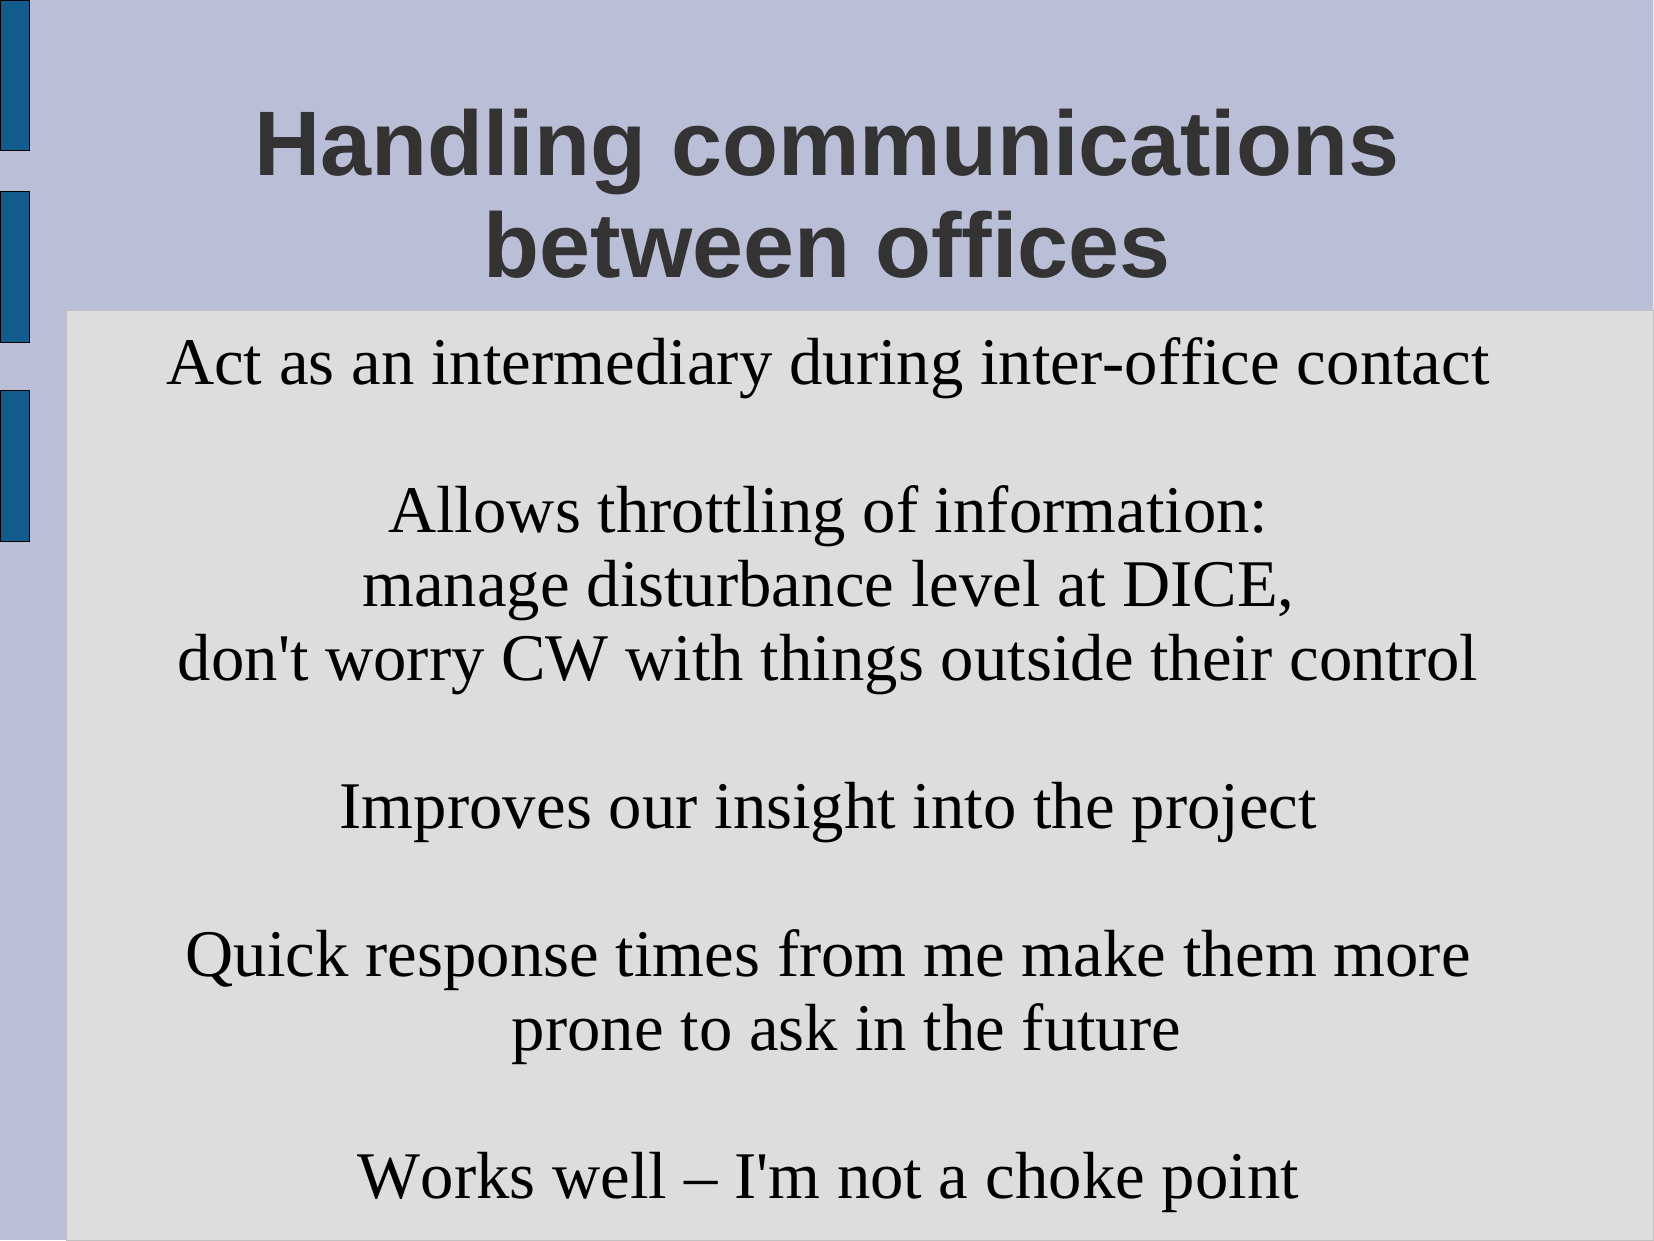

# Handling communications between offices
Act as an intermediary during inter-office contact
Allows throttling of information:
manage disturbance level at DICE,
don't worry CW with things outside their control
Improves our insight into the project
Quick response times from me make them more prone to ask in the future
Works well – I'm not a choke point